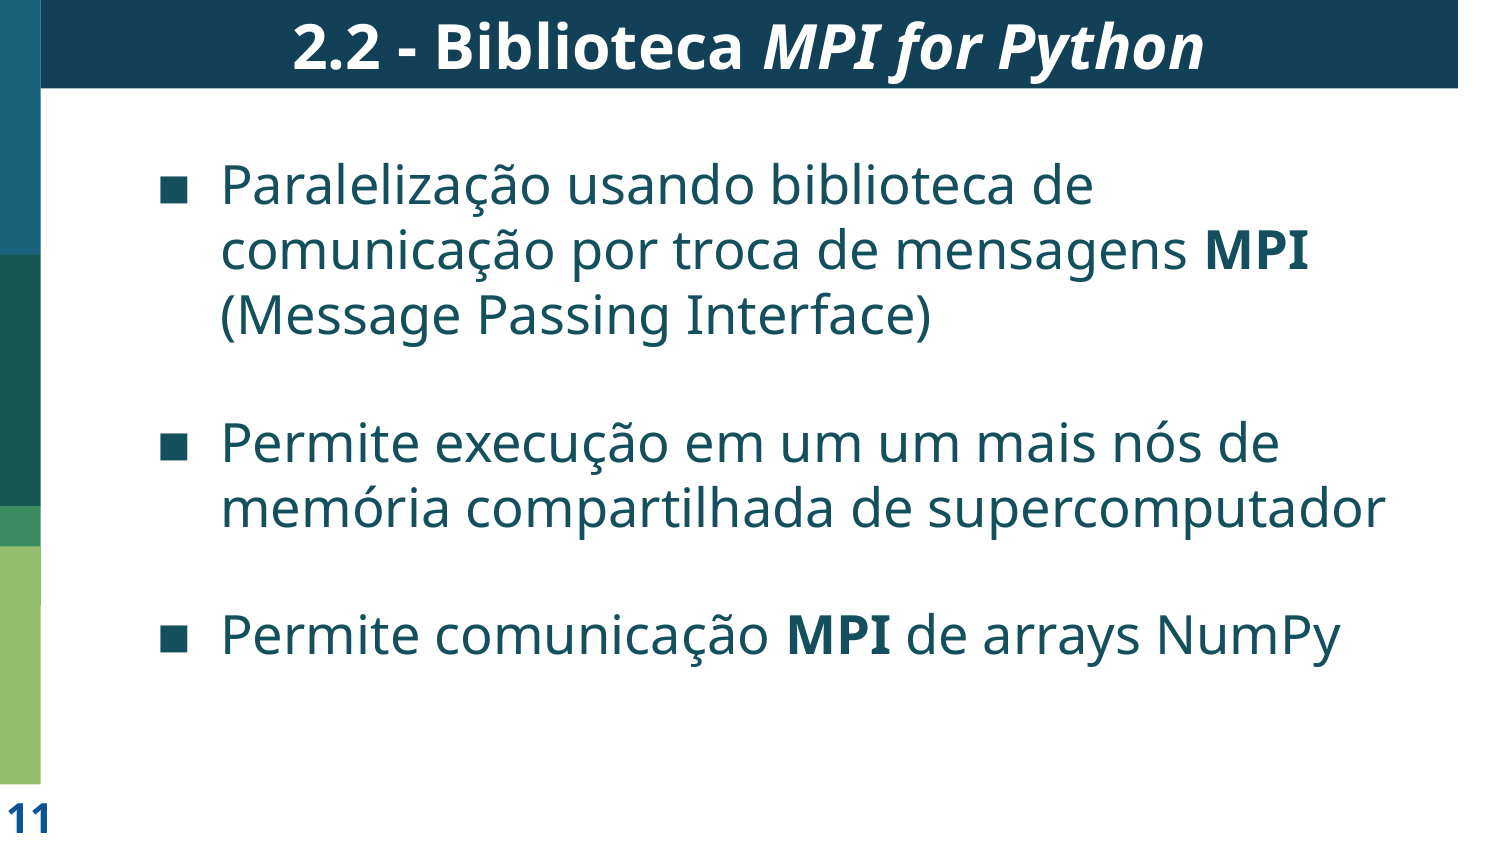

# 2.2 - Biblioteca MPI for Python
Paralelização usando biblioteca de comunicação por troca de mensagens MPI (Message Passing Interface)
Permite execução em um um mais nós de memória compartilhada de supercomputador
Permite comunicação MPI de arrays NumPy